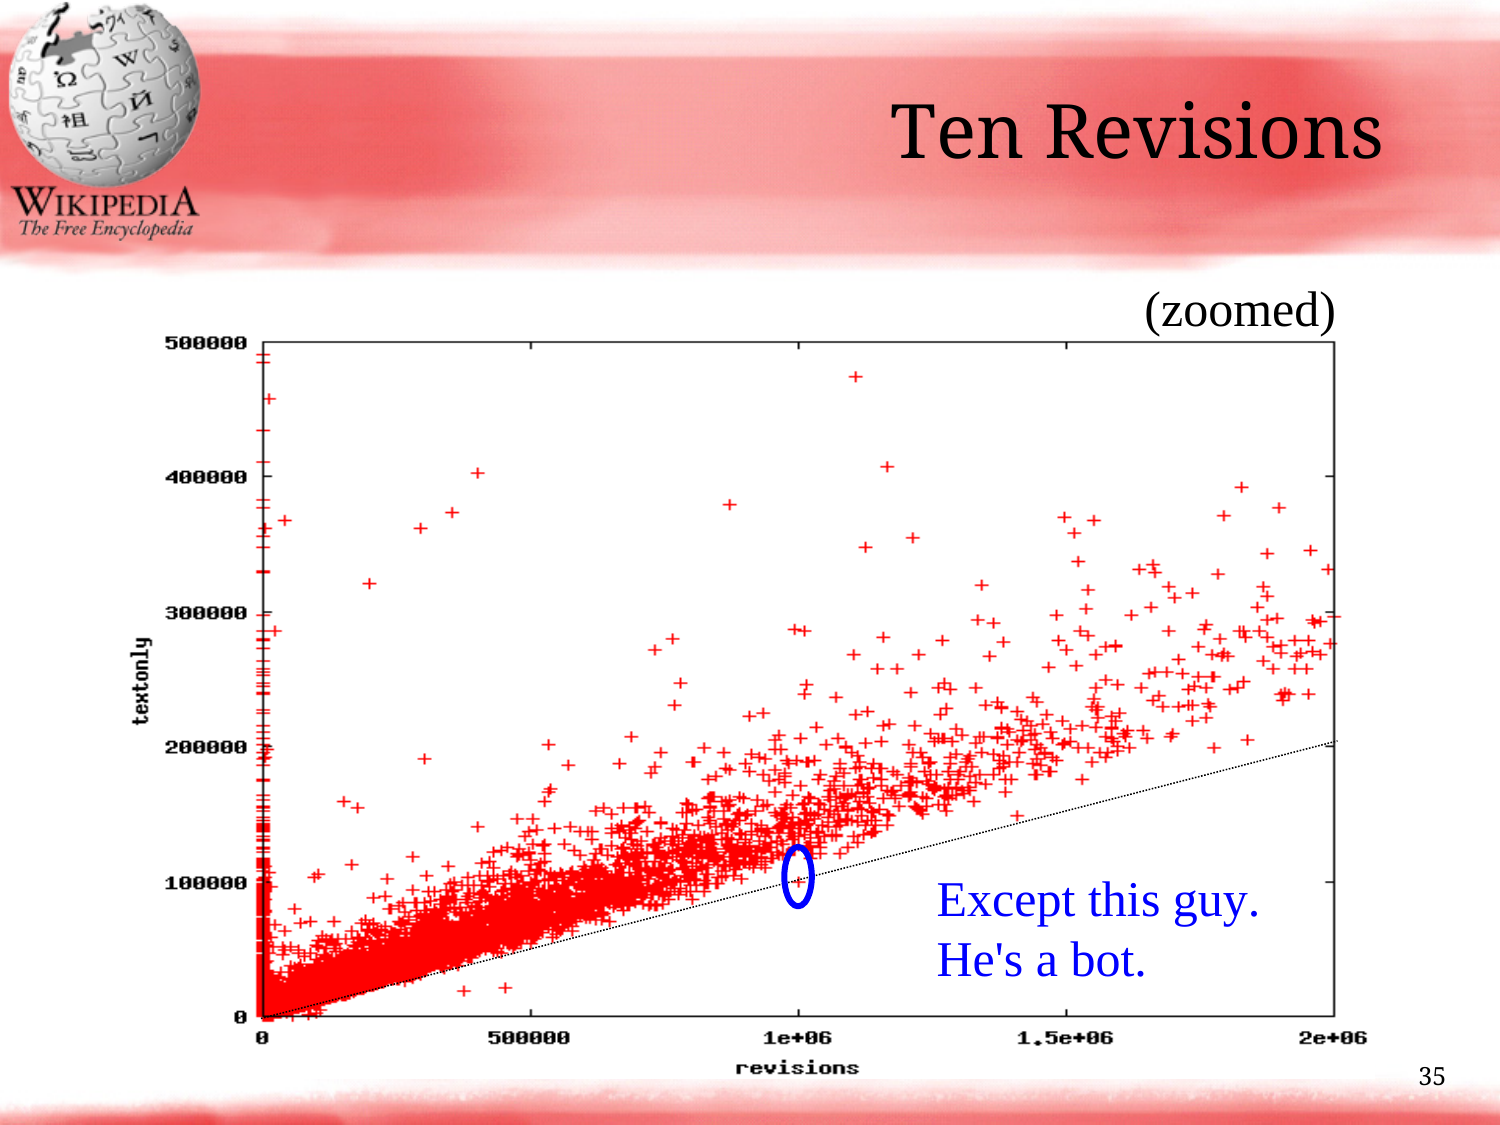

# Ten Revisions
(zoomed)‏
Except this guy.
He's a bot.
35